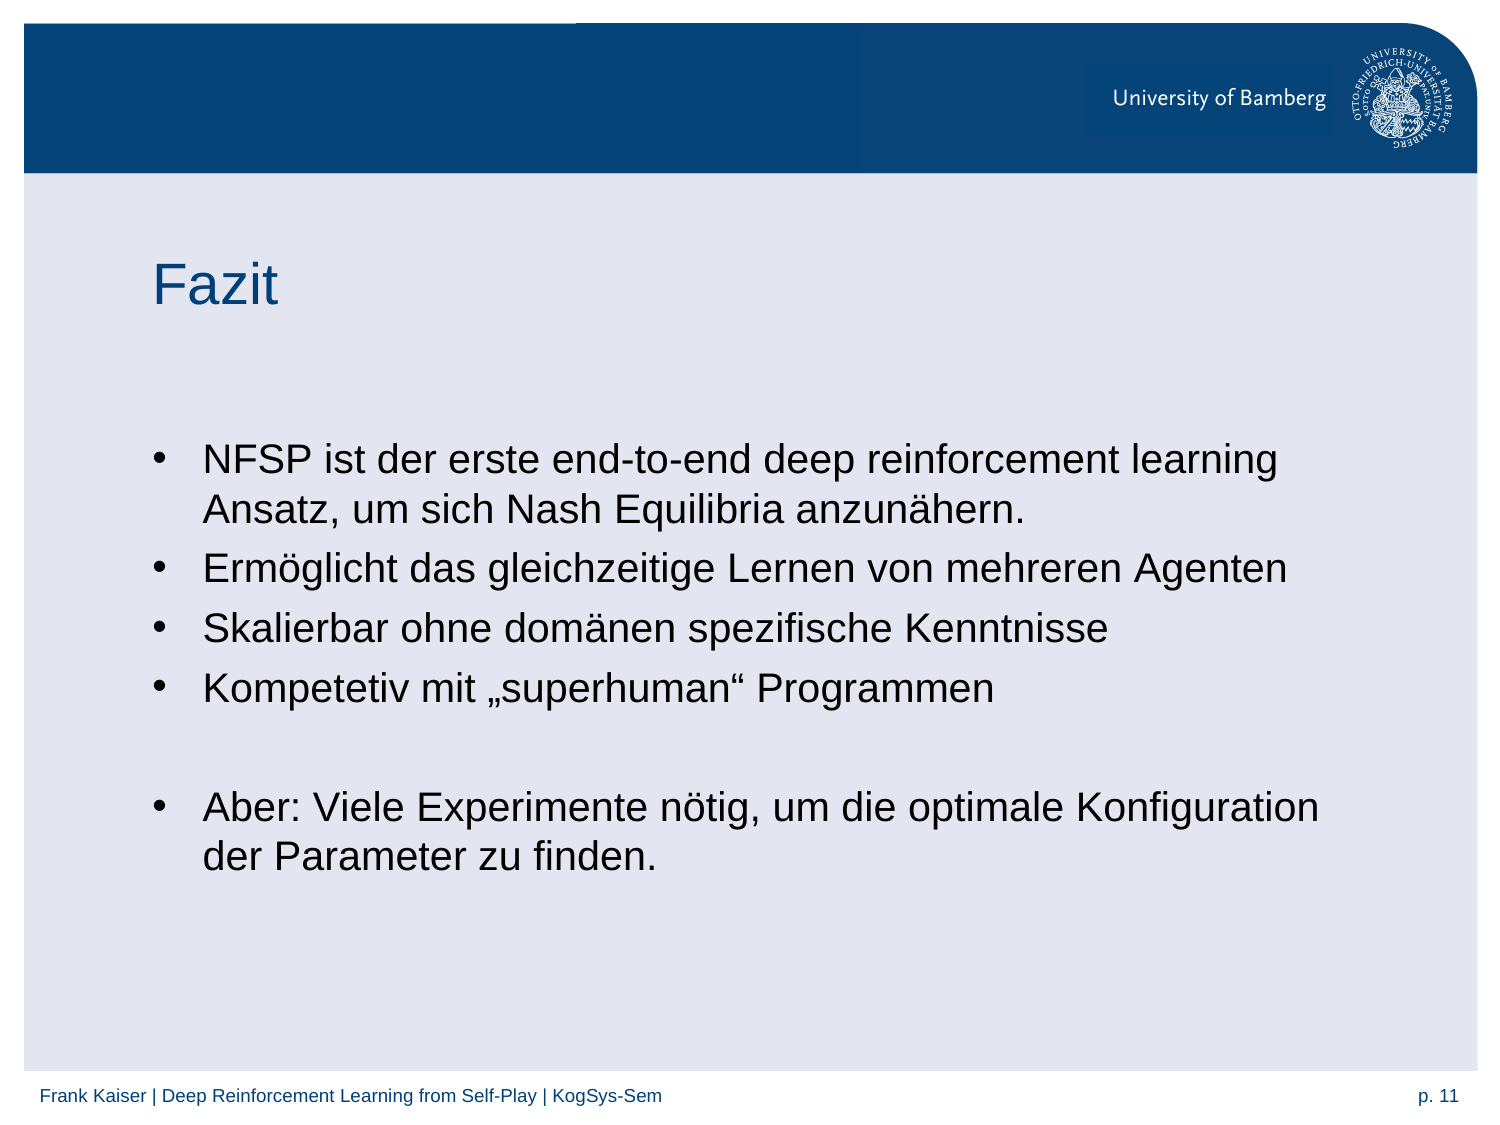

# Fazit
NFSP ist der erste end-to-end deep reinforcement learning Ansatz, um sich Nash Equilibria anzunähern.
Ermöglicht das gleichzeitige Lernen von mehreren Agenten
Skalierbar ohne domänen spezifische Kenntnisse
Kompetetiv mit „superhuman“ Programmen
Aber: Viele Experimente nötig, um die optimale Konfiguration der Parameter zu finden.